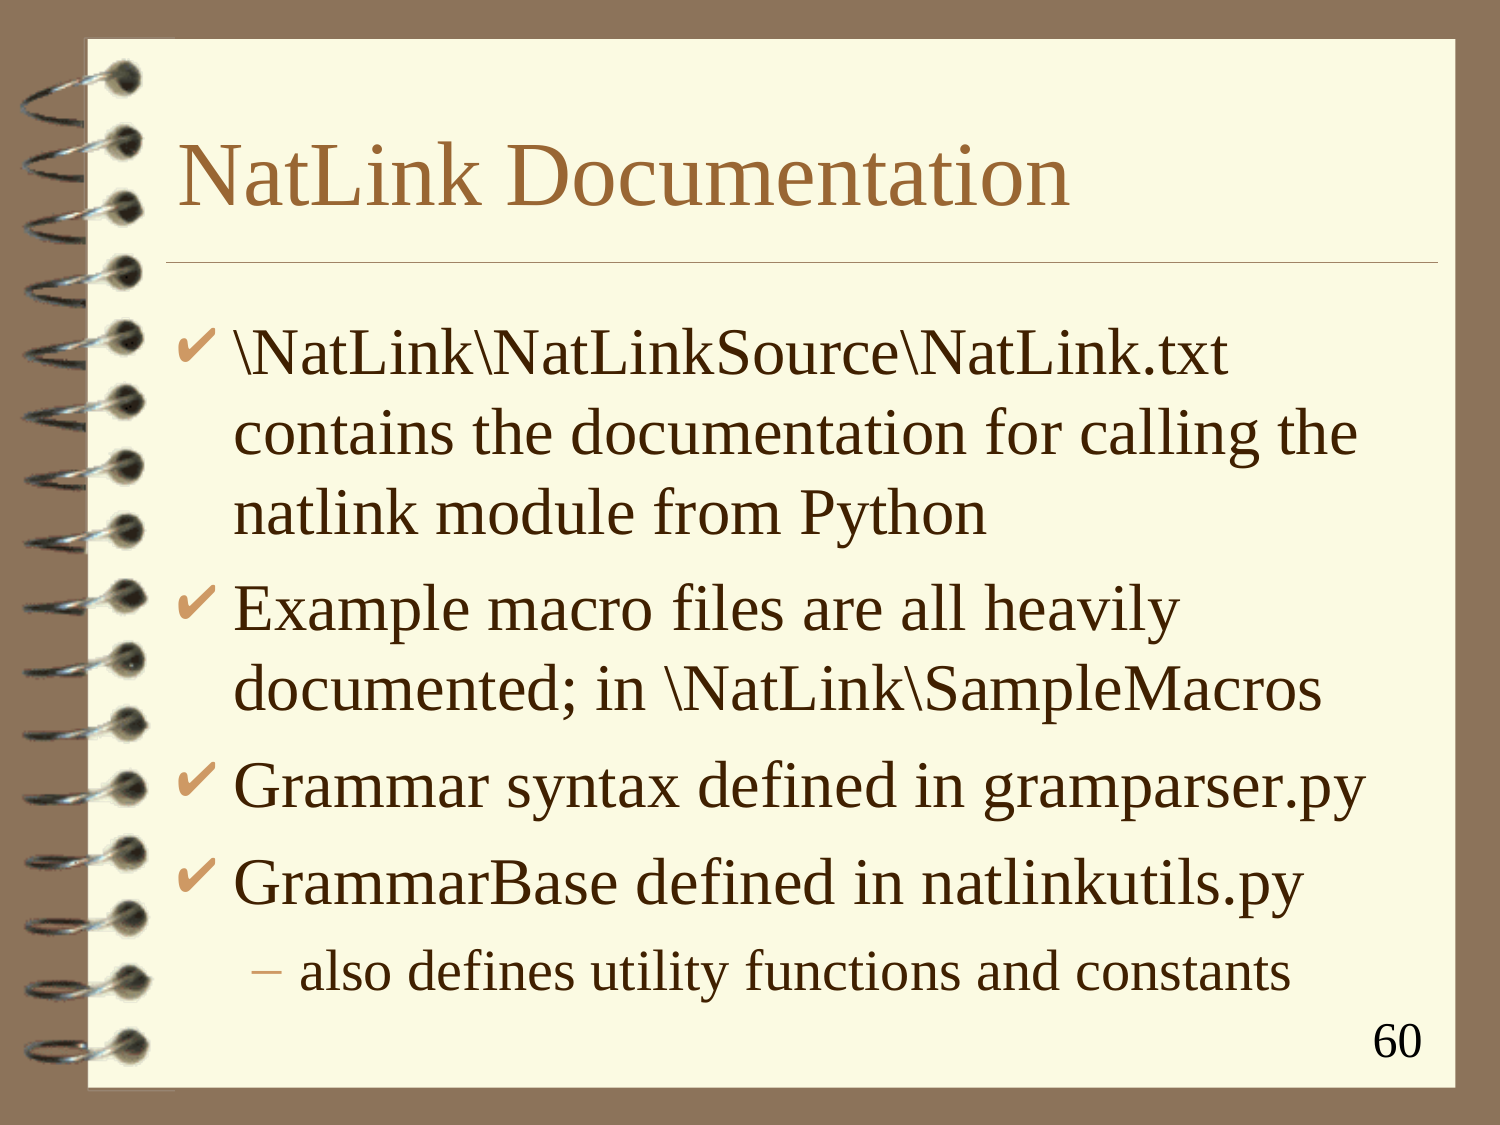

# NatLink Documentation
\NatLink\NatLinkSource\NatLink.txt contains the documentation for calling the natlink module from Python
Example macro files are all heavily documented; in \NatLink\SampleMacros
Grammar syntax defined in gramparser.py
GrammarBase defined in natlinkutils.py
also defines utility functions and constants
60